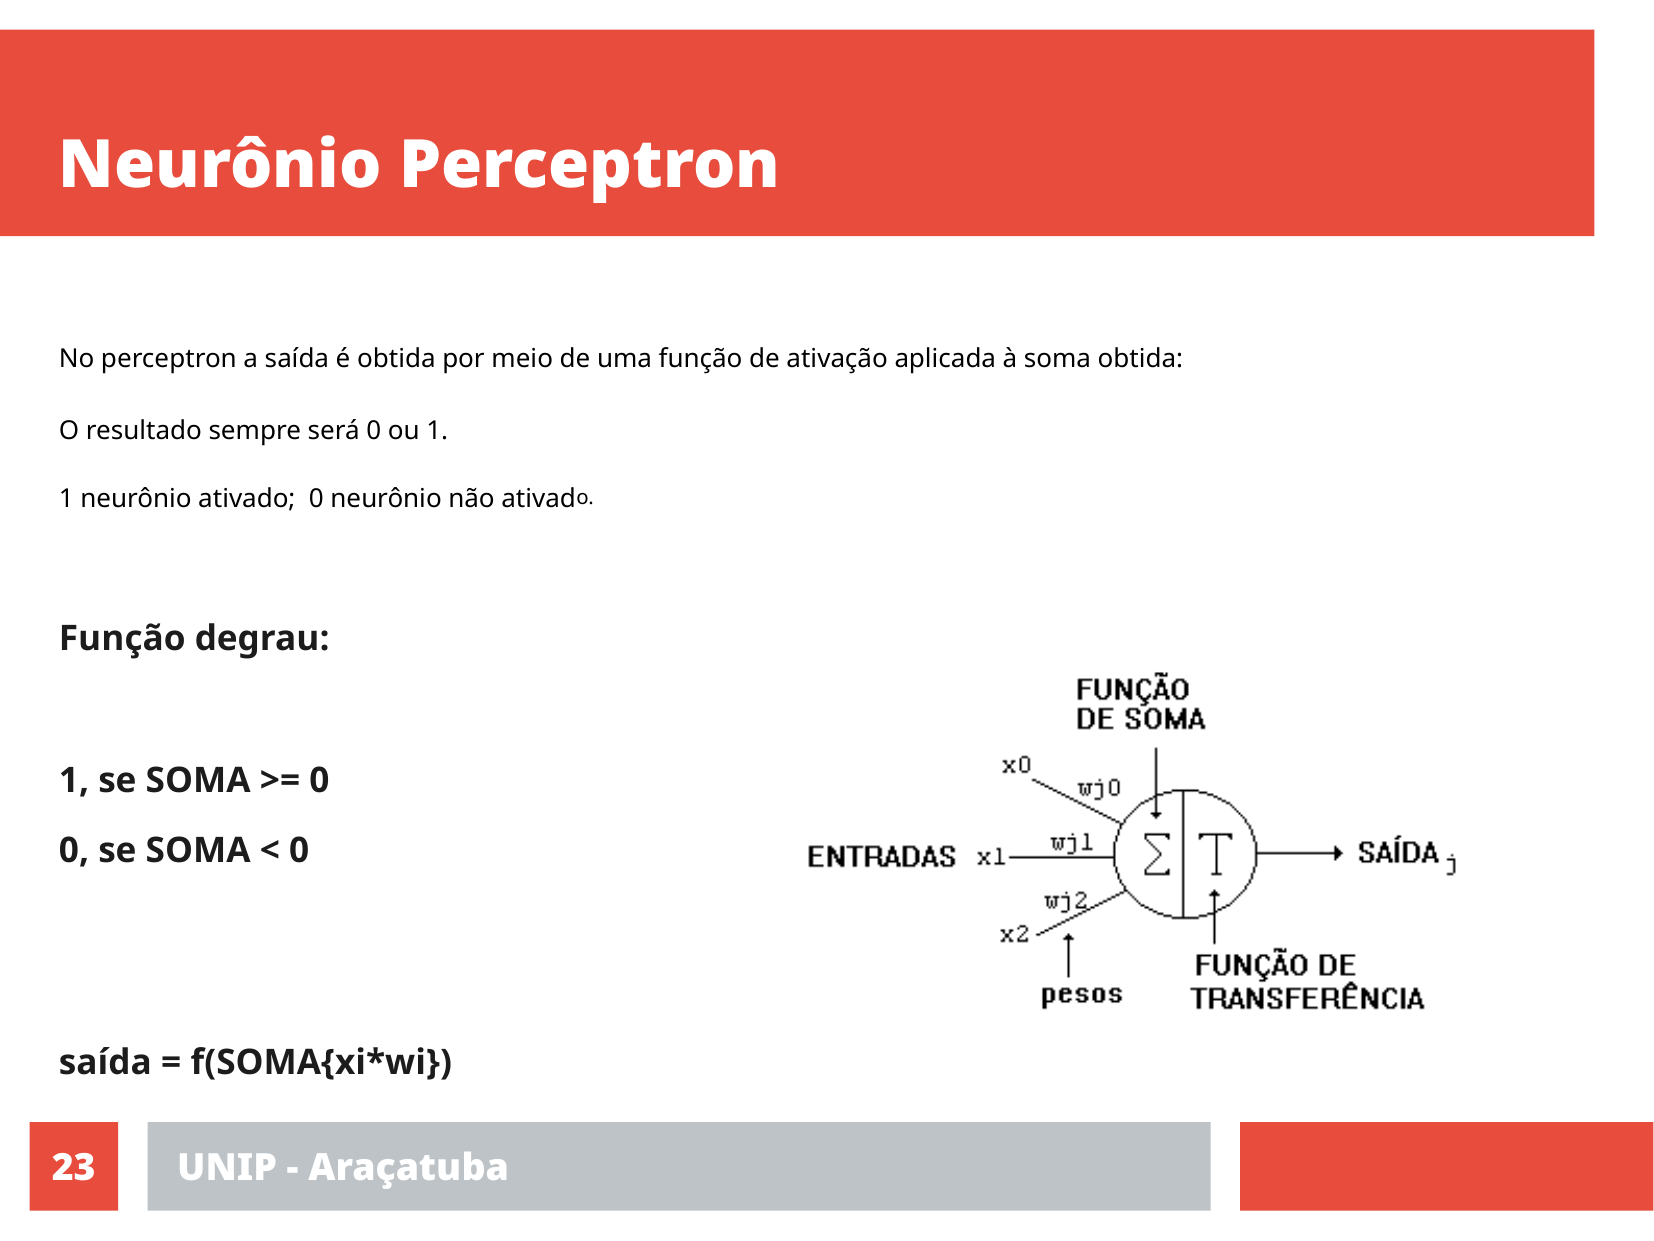

# Neurônio Perceptron
No perceptron a saída é obtida por meio de uma função de ativação aplicada à soma obtida:
O resultado sempre será 0 ou 1.
1 neurônio ativado; 0 neurônio não ativado.
Função degrau:
1, se SOMA >= 0
0, se SOMA < 0
saída = f(SOMA{xi*wi})
23
UNIP - Araçatuba